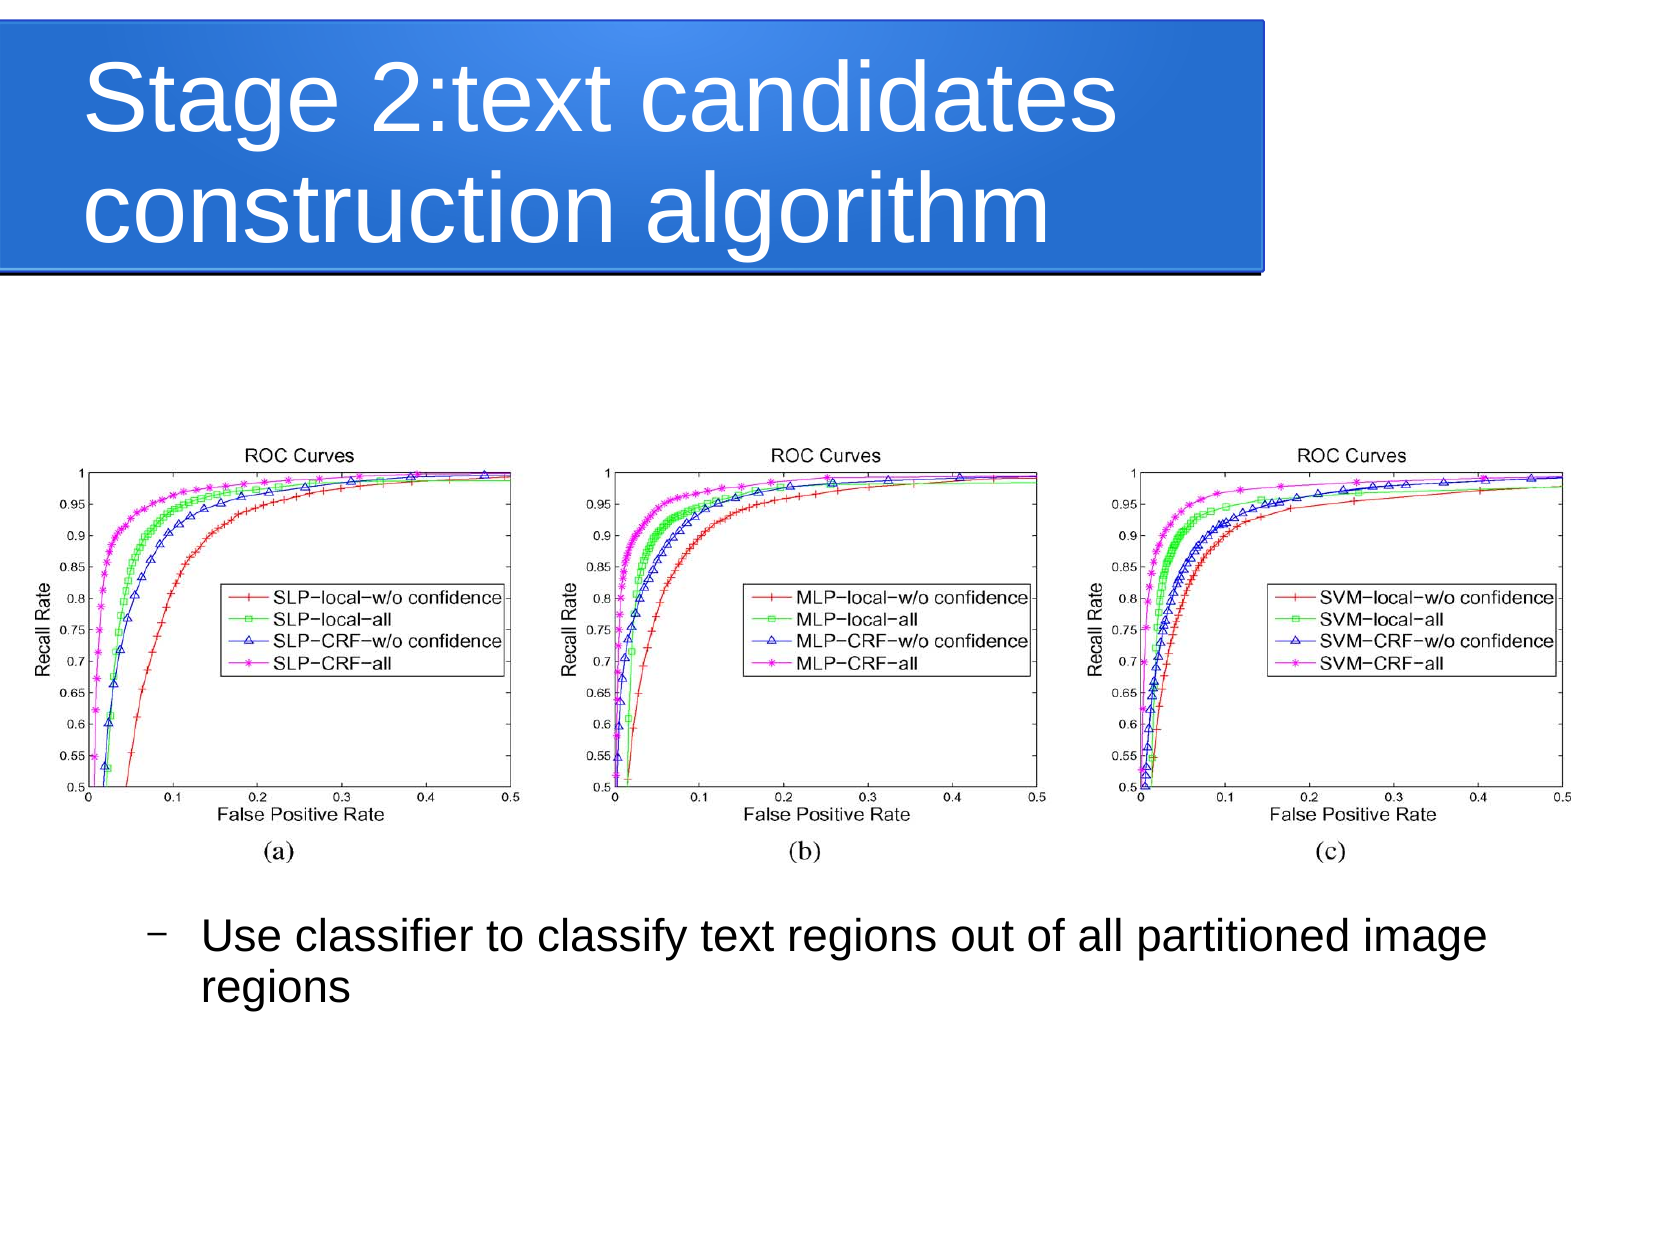

# Stage 2:text candidates construction algorithm
Use classifier to classify text regions out of all partitioned image regions